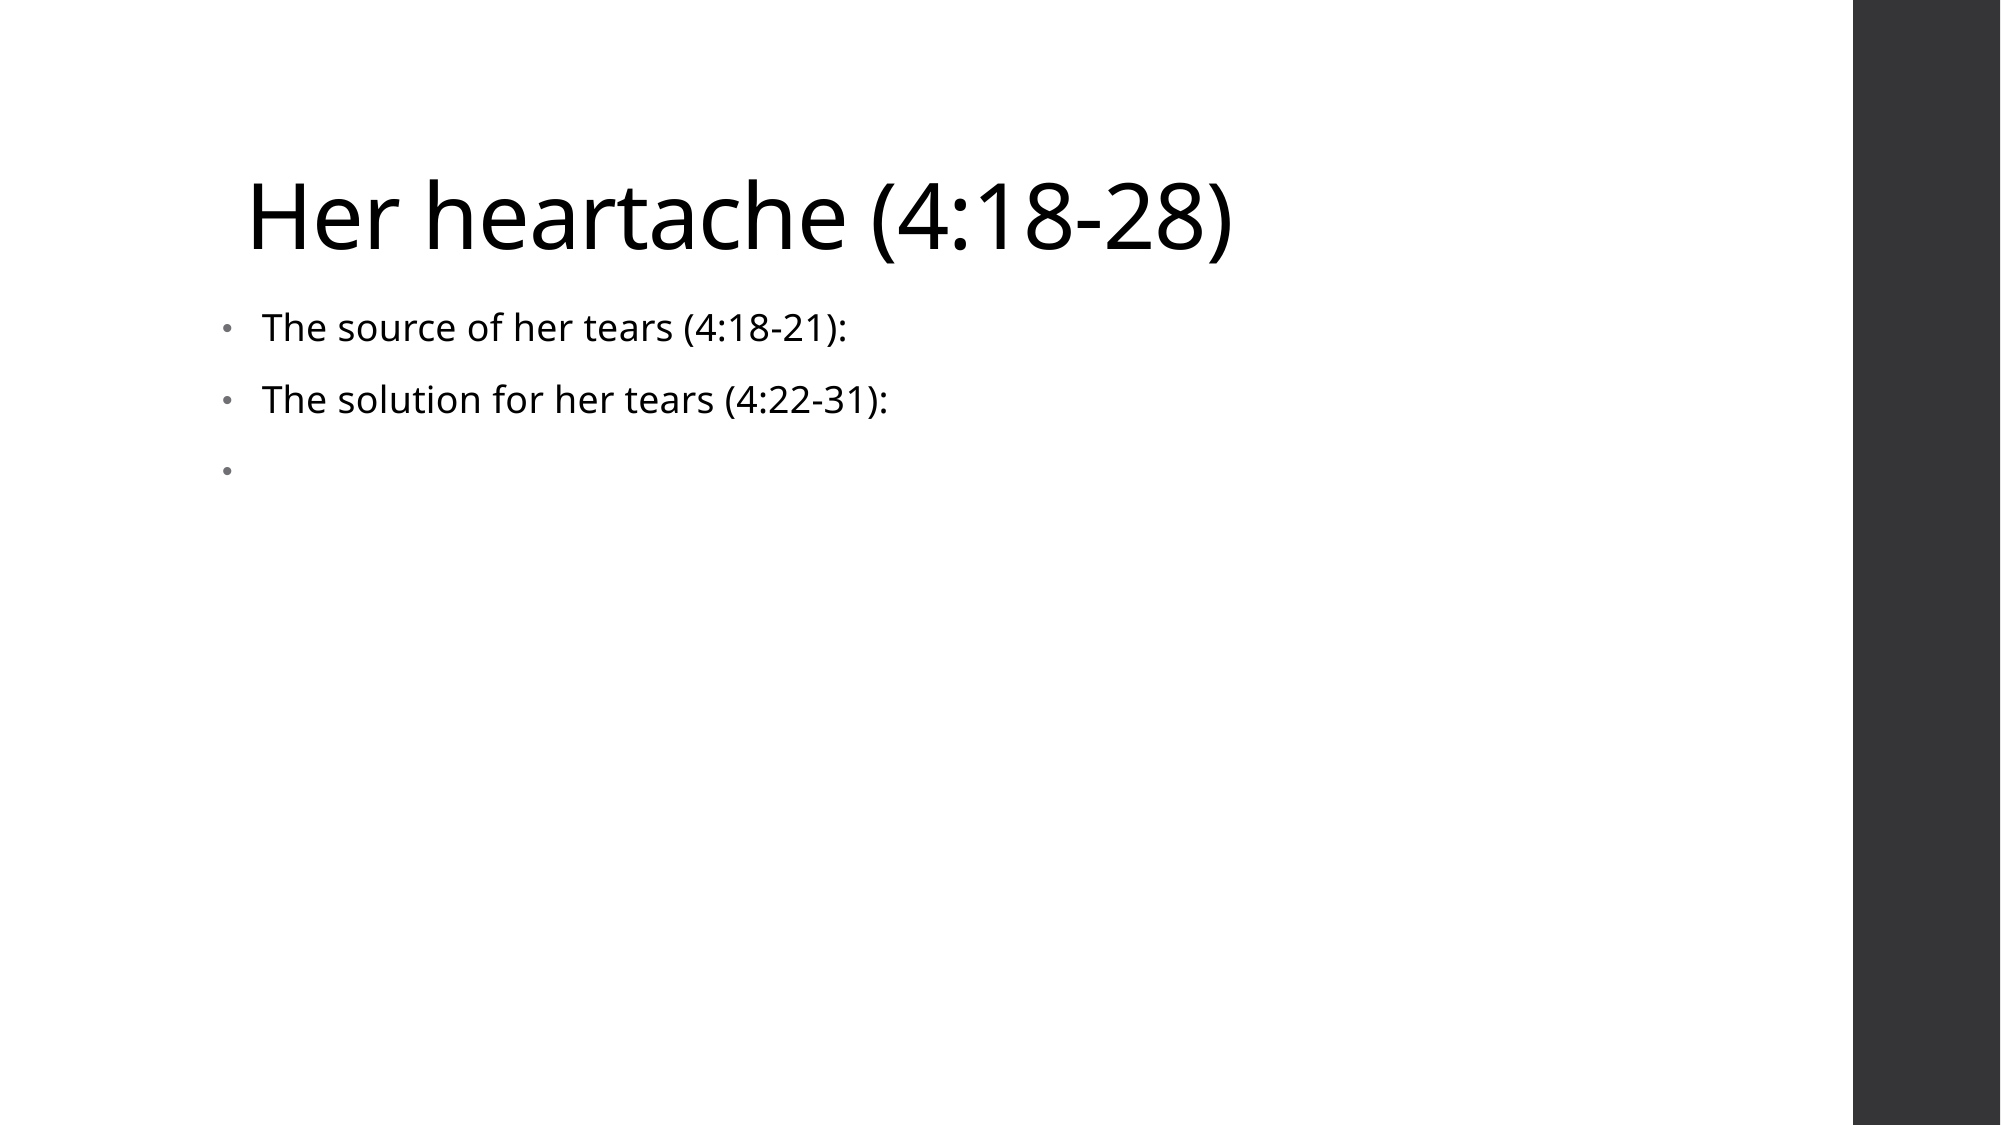

# Her heartache (4:18-28)
 The source of her tears (4:18-21):
 The solution for her tears (4:22-31):